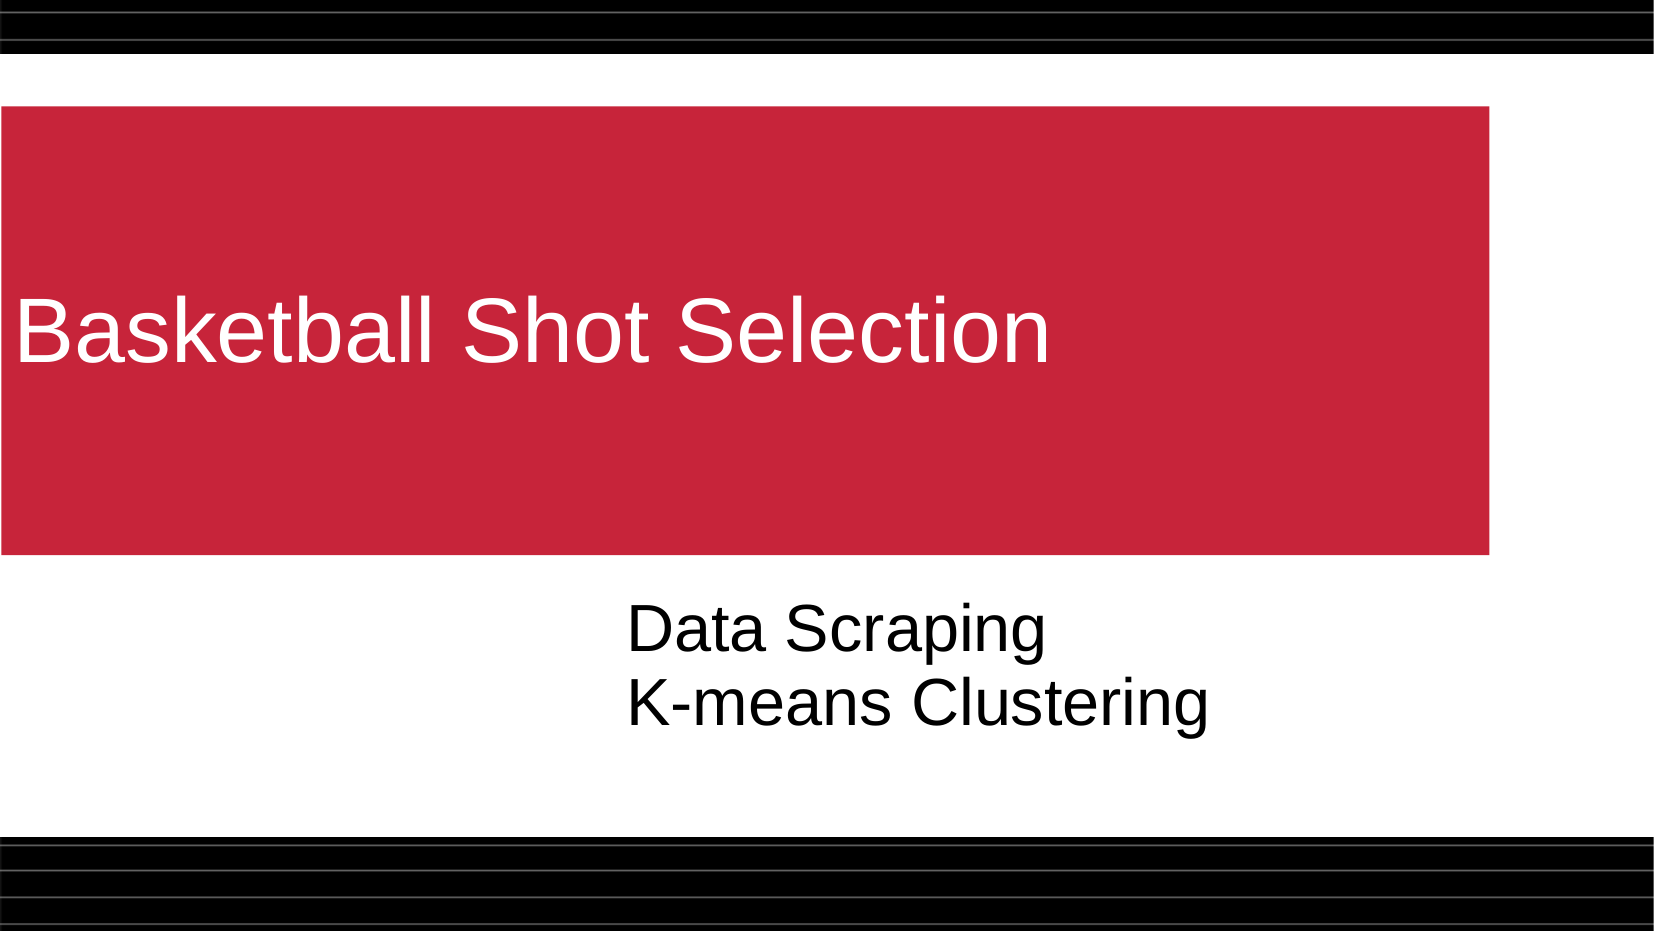

# Basketball Shot Selection
Data Scraping
K-means Clustering